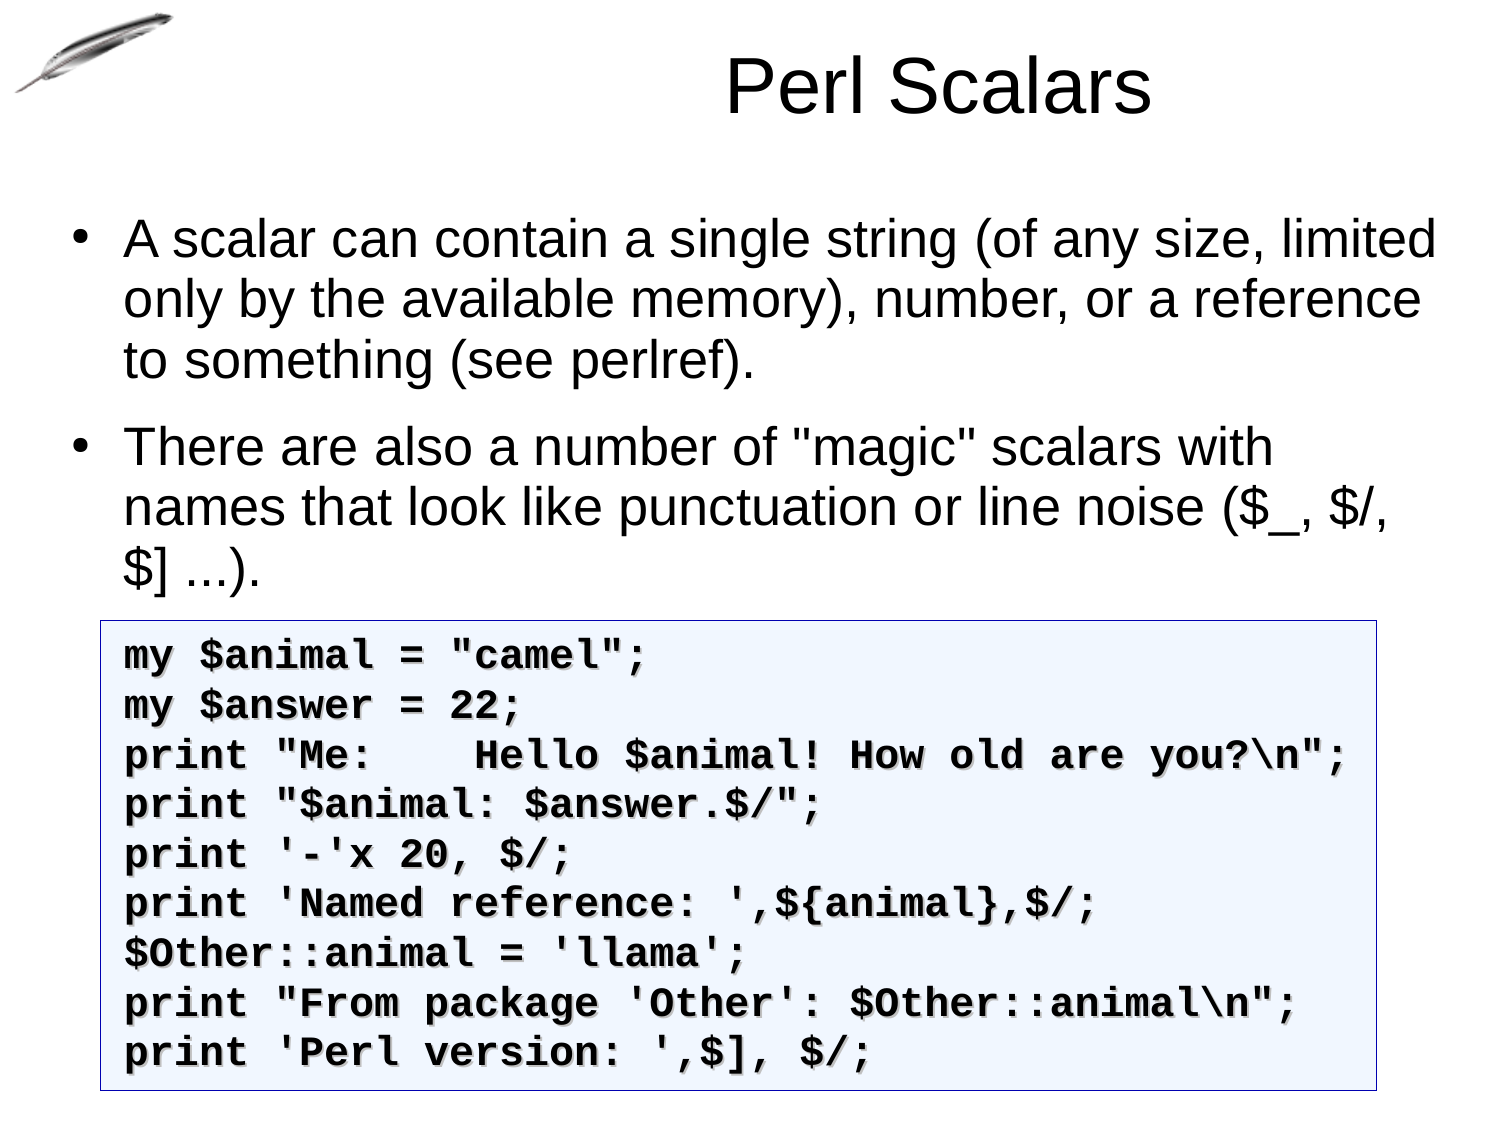

# Perl Scalars
A scalar can contain a single string (of any size, limited only by the available memory), number, or a reference to something (see perlref).
There are also a number of "magic" scalars with names that look like punctuation or line noise ($_, $/, $] ...).
my $animal = "camel";
my $answer = 22;
print "Me: Hello $animal! How old are you?\n";
print "$animal: $answer.$/";
print '-'x 20, $/;
print 'Named reference: ',${animal},$/;
$Other::animal = 'llama';
print "From package 'Other': $Other::animal\n";
print 'Perl version: ',$], $/;